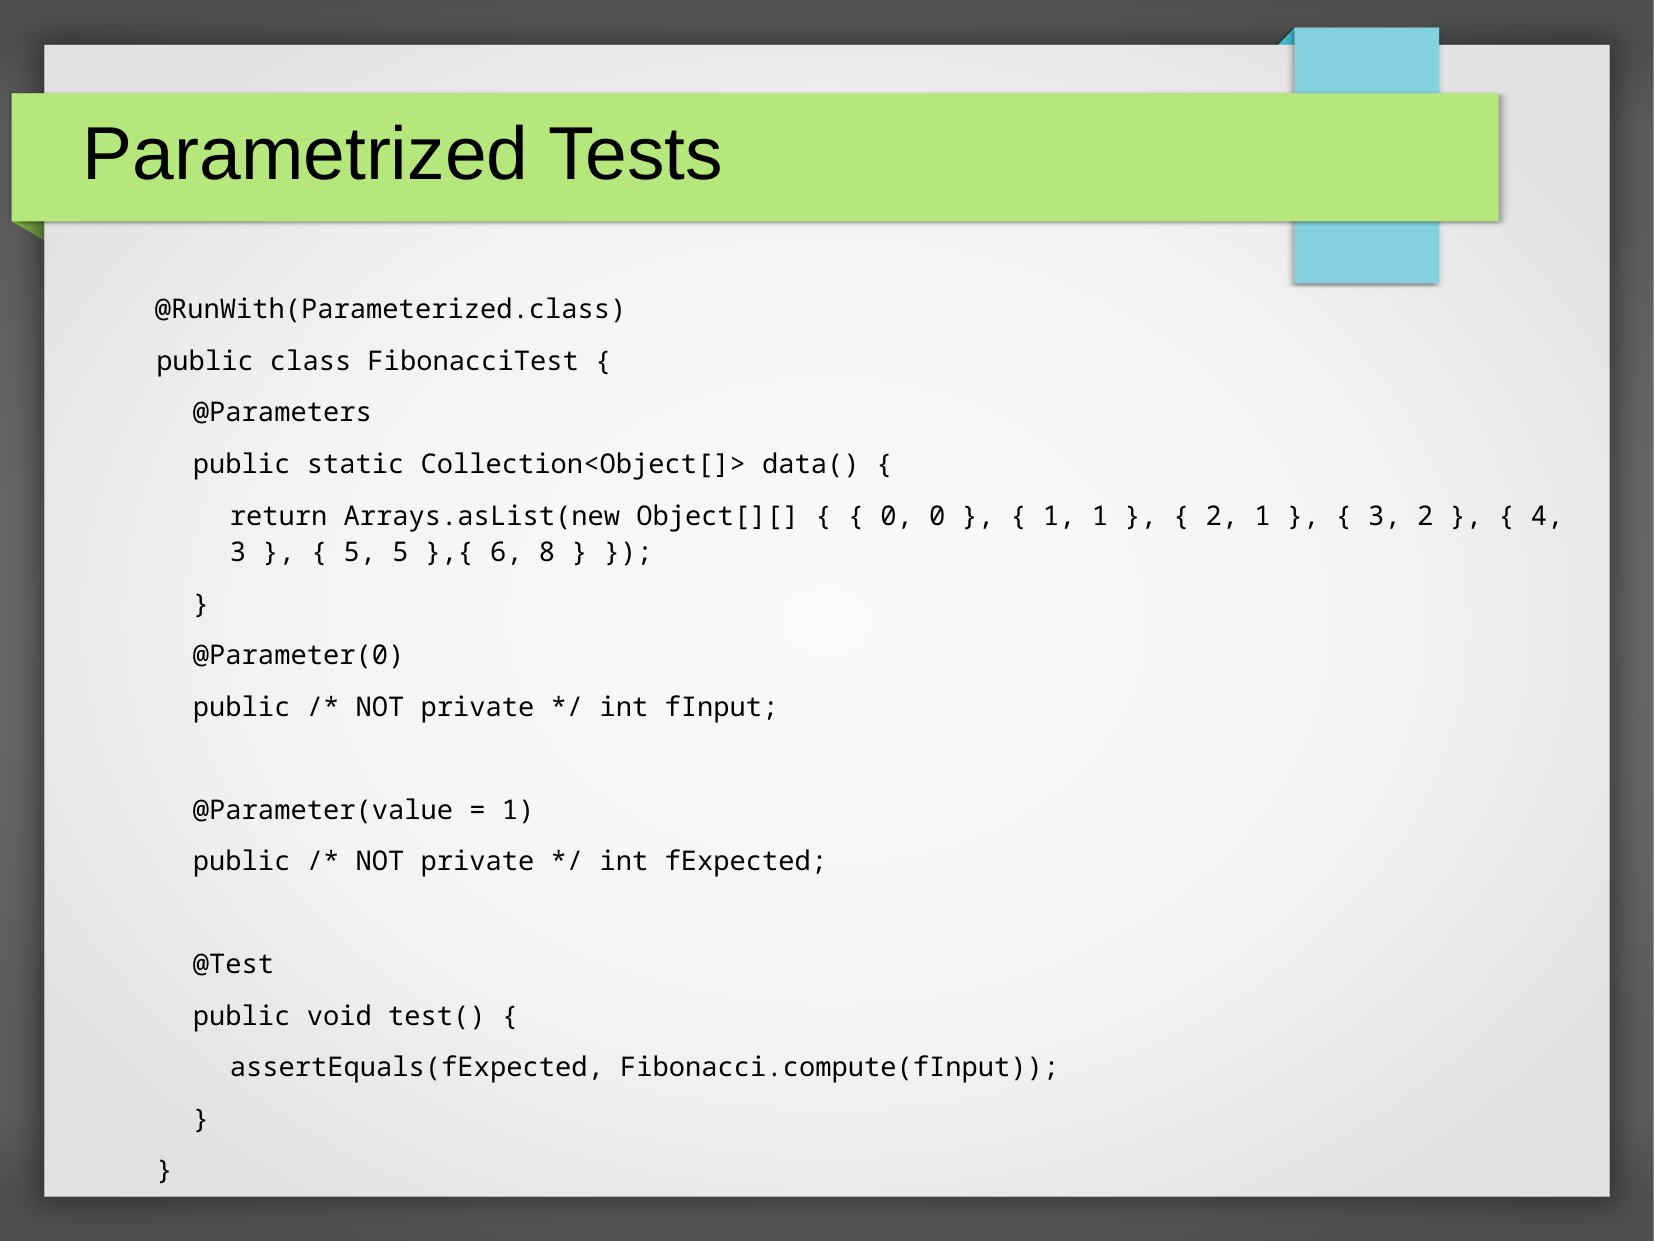

# Parametrized Tests
@RunWith(Parameterized.class)
public class FibonacciTest {
@Parameters
public static Collection<Object[]> data() {
return Arrays.asList(new Object[][] { { 0, 0 }, { 1, 1 }, { 2, 1 }, { 3, 2 }, { 4, 3 }, { 5, 5 },{ 6, 8 } });
}
@Parameter(0)
public /* NOT private */ int fInput;
@Parameter(value = 1)
public /* NOT private */ int fExpected;
@Test
public void test() {
assertEquals(fExpected, Fibonacci.compute(fInput));
}
}